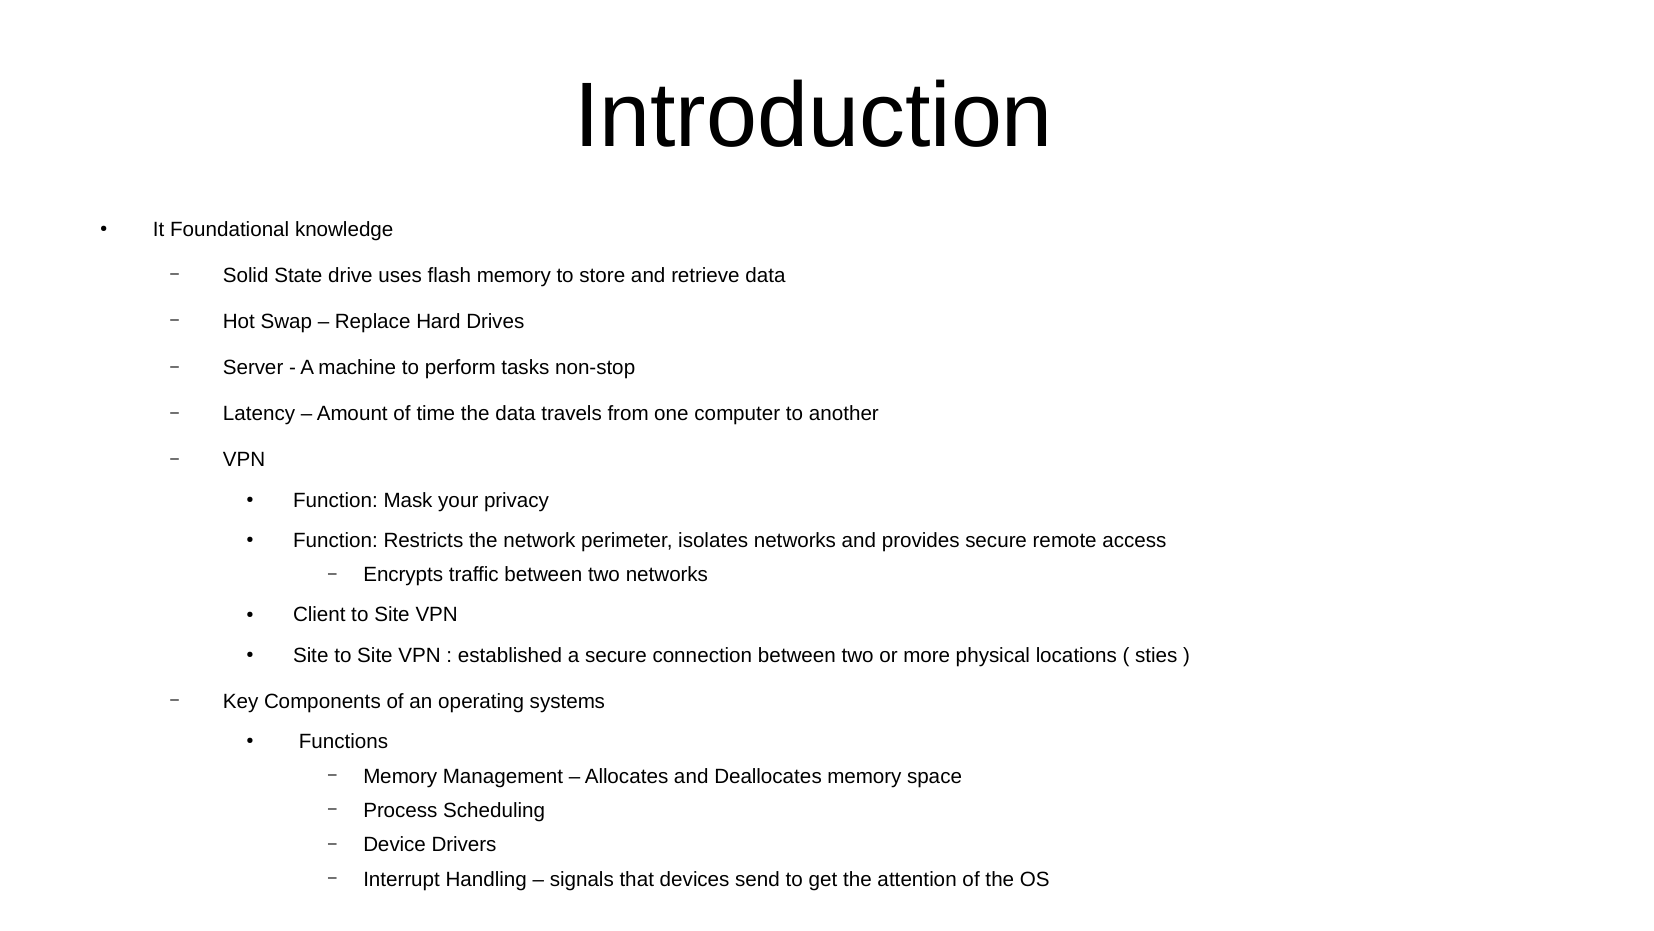

# Introduction
It Foundational knowledge
Solid State drive uses flash memory to store and retrieve data
Hot Swap – Replace Hard Drives
Server - A machine to perform tasks non-stop
Latency – Amount of time the data travels from one computer to another
VPN
Function: Mask your privacy
Function: Restricts the network perimeter, isolates networks and provides secure remote access
Encrypts traffic between two networks
Client to Site VPN
Site to Site VPN : established a secure connection between two or more physical locations ( sties )
Key Components of an operating systems
 Functions
Memory Management – Allocates and Deallocates memory space
Process Scheduling
Device Drivers
Interrupt Handling – signals that devices send to get the attention of the OS